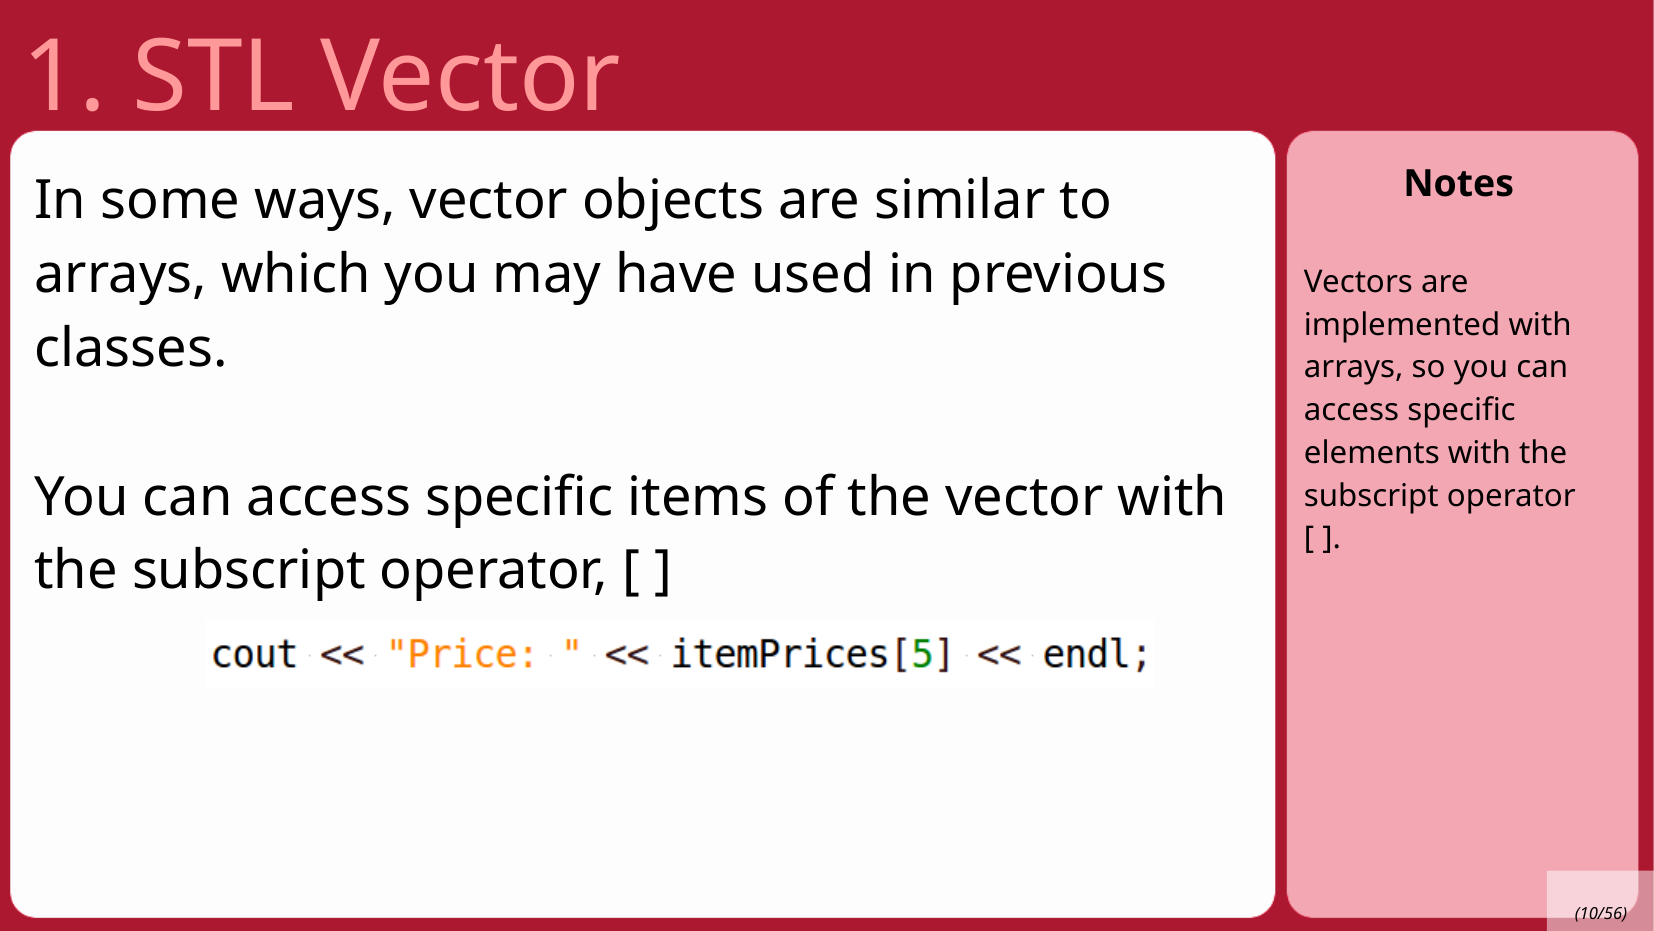

# 1. STL Vector
Notes
Vectors are implemented with arrays, so you can access specific elements with the subscript operator [ ].
In some ways, vector objects are similar to arrays, which you may have used in previous classes.
You can access specific items of the vector with the subscript operator, [ ]